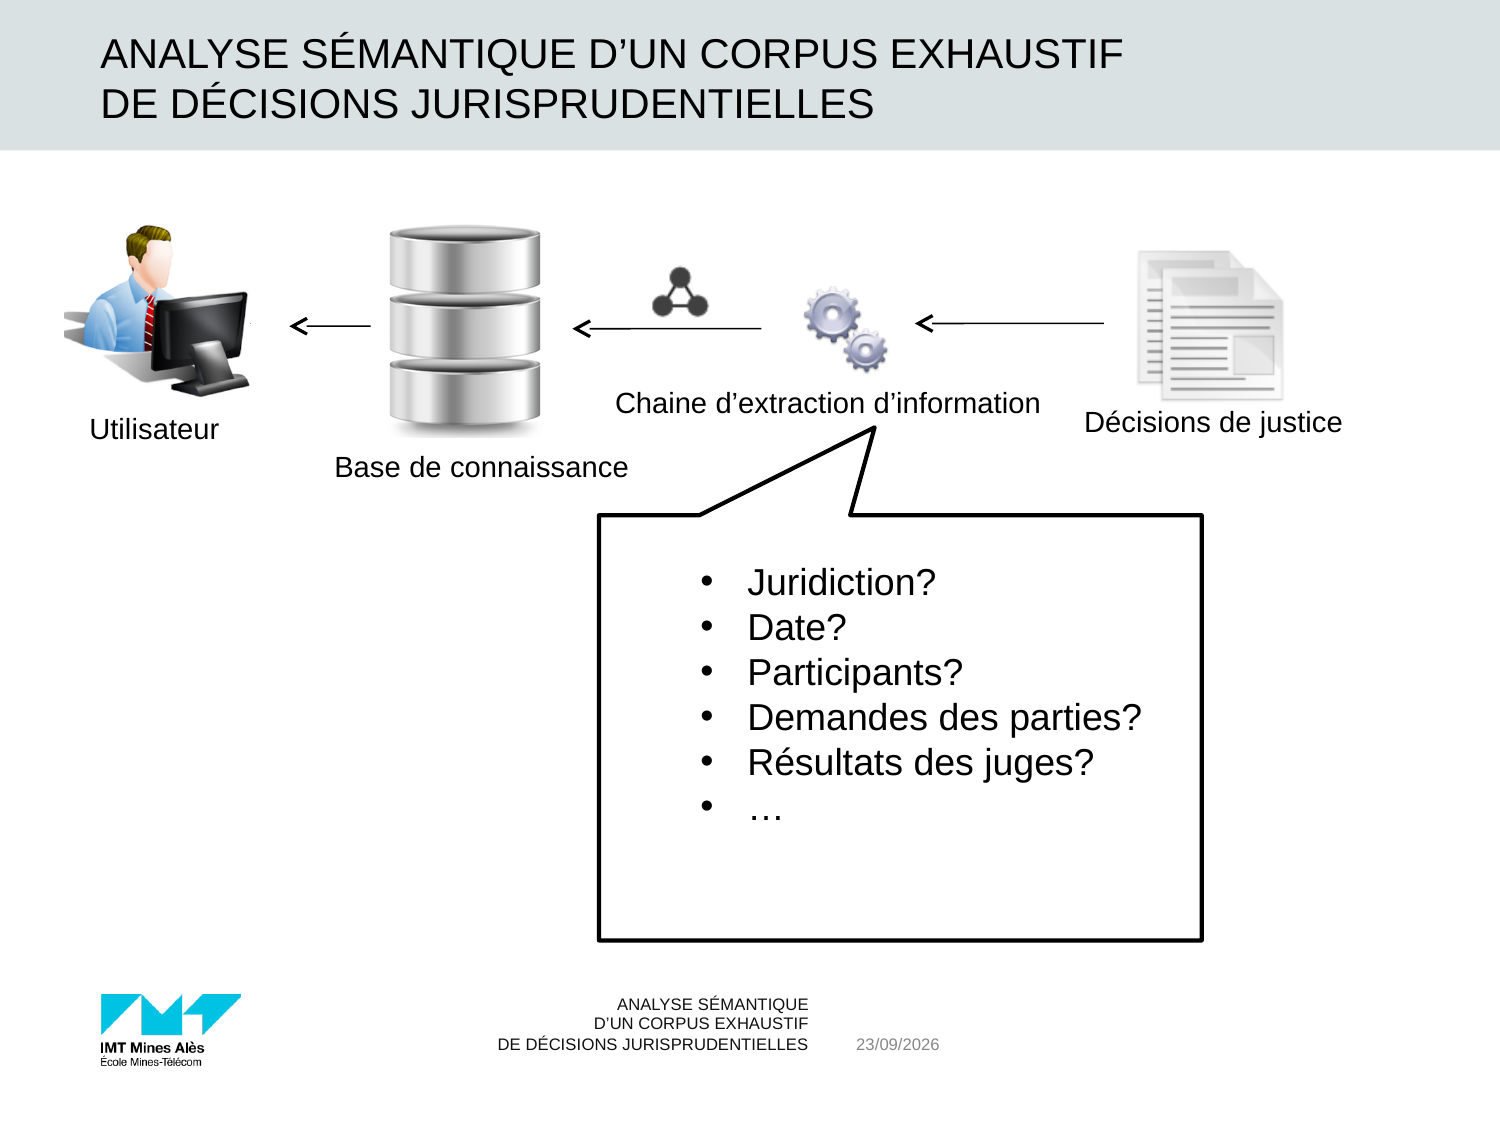

# ANALYSE SÉMANTIQUE D’UN CORPUS EXHAUSTIF DE DÉCISIONS JURISPRUDENTIELLES
Chaine d’extraction d’information
Décisions de justice
Utilisateur
Base de connaissance
Juridiction?
Date?
Participants?
Demandes des parties?
Résultats des juges?
…
Analyse sémantique
 d’un corpus Exhaustif
de décisions jurisprudentielles